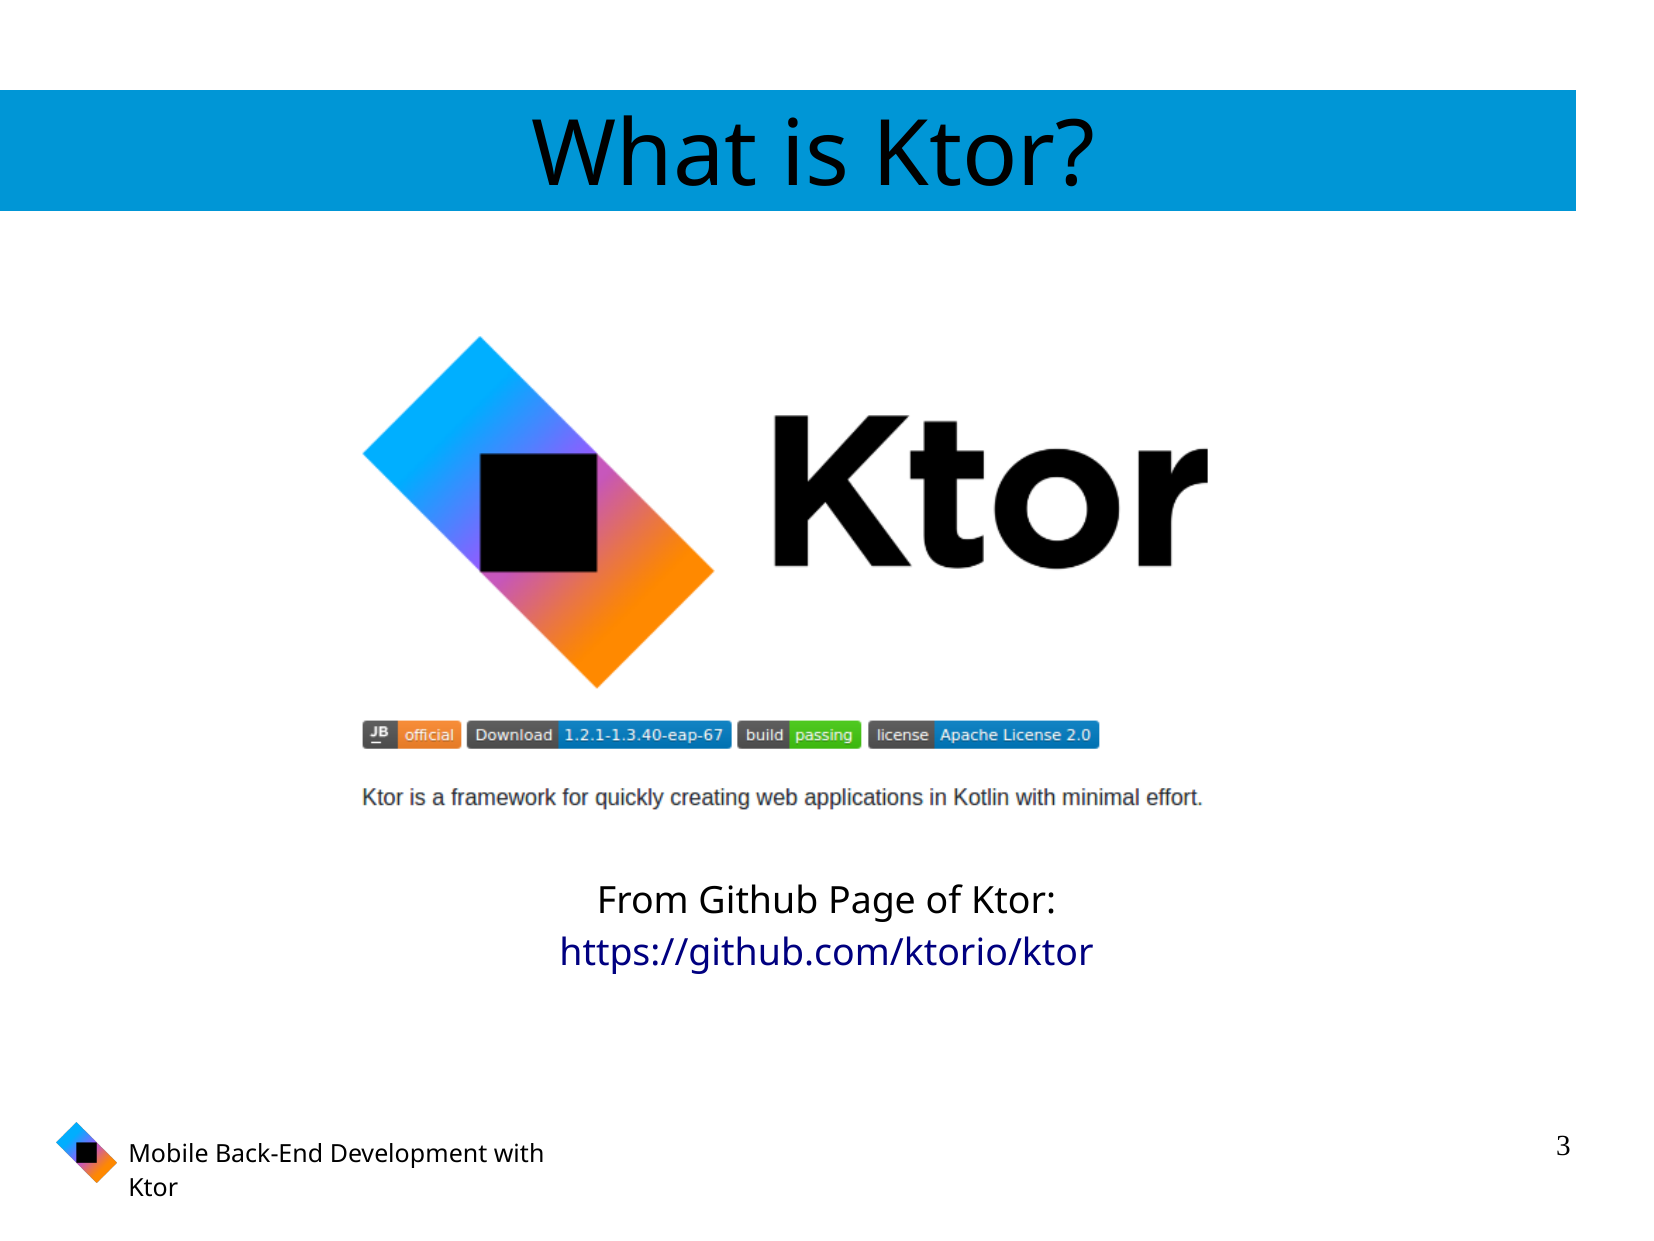

# What is Ktor?
From Github Page of Ktor:
https://github.com/ktorio/ktor
Mobile Back-End Development with Ktor
3